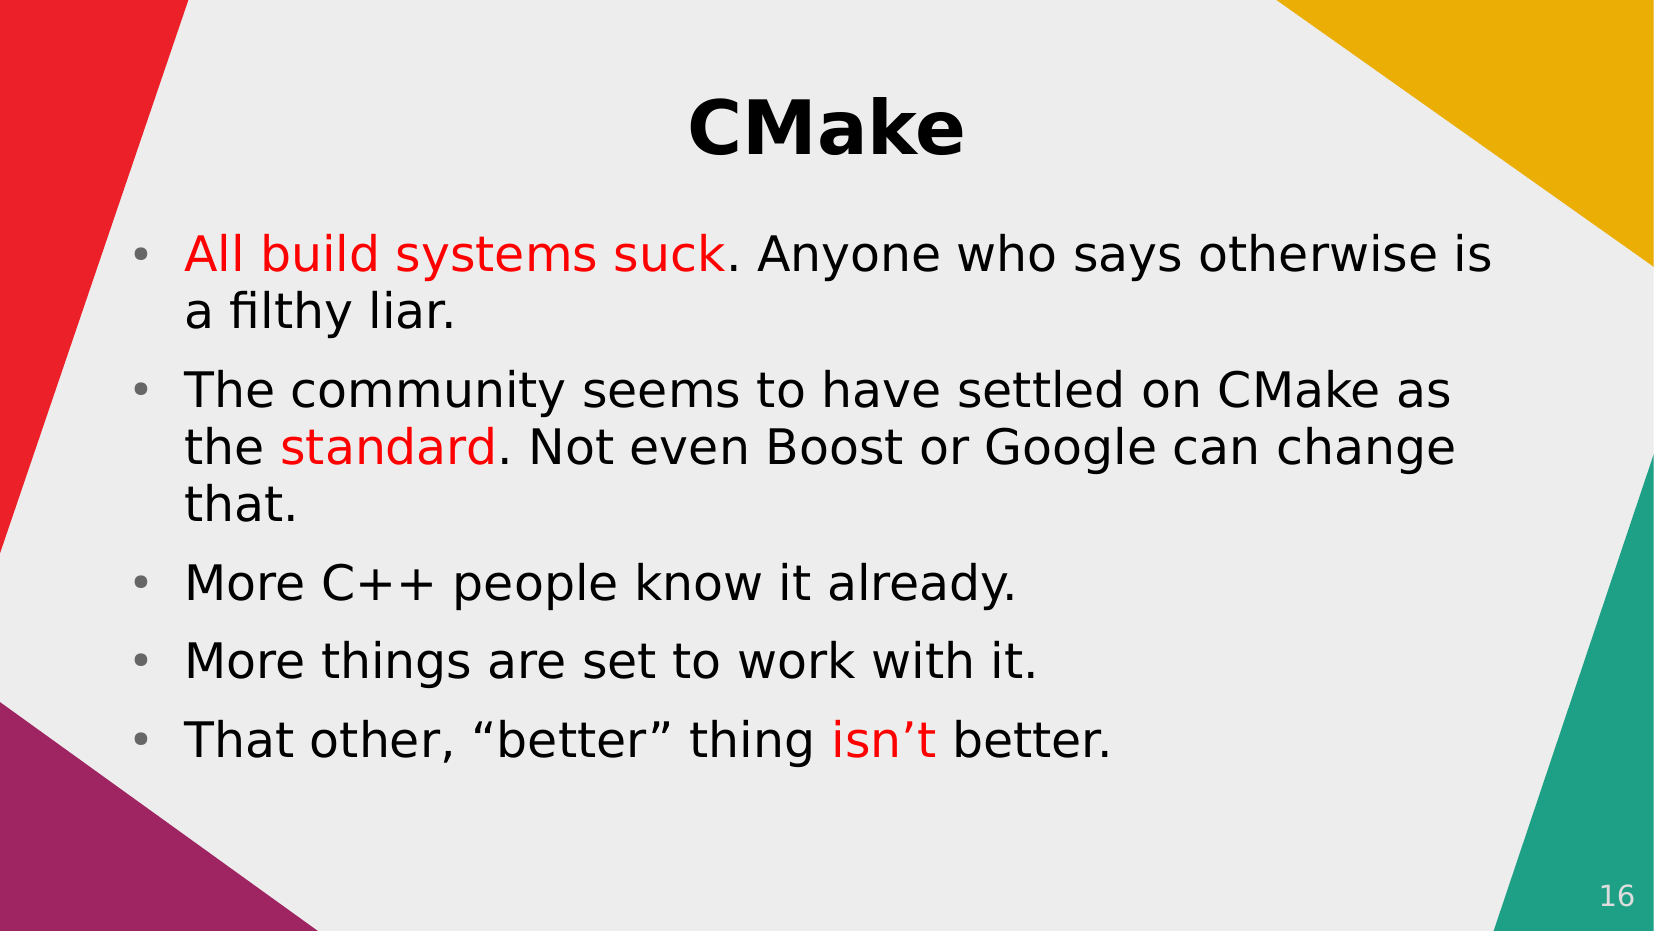

# CMake
All build systems suck. Anyone who says otherwise is a filthy liar.
The community seems to have settled on CMake as the standard. Not even Boost or Google can change that.
More C++ people know it already.
More things are set to work with it.
That other, “better” thing isn’t better.
16